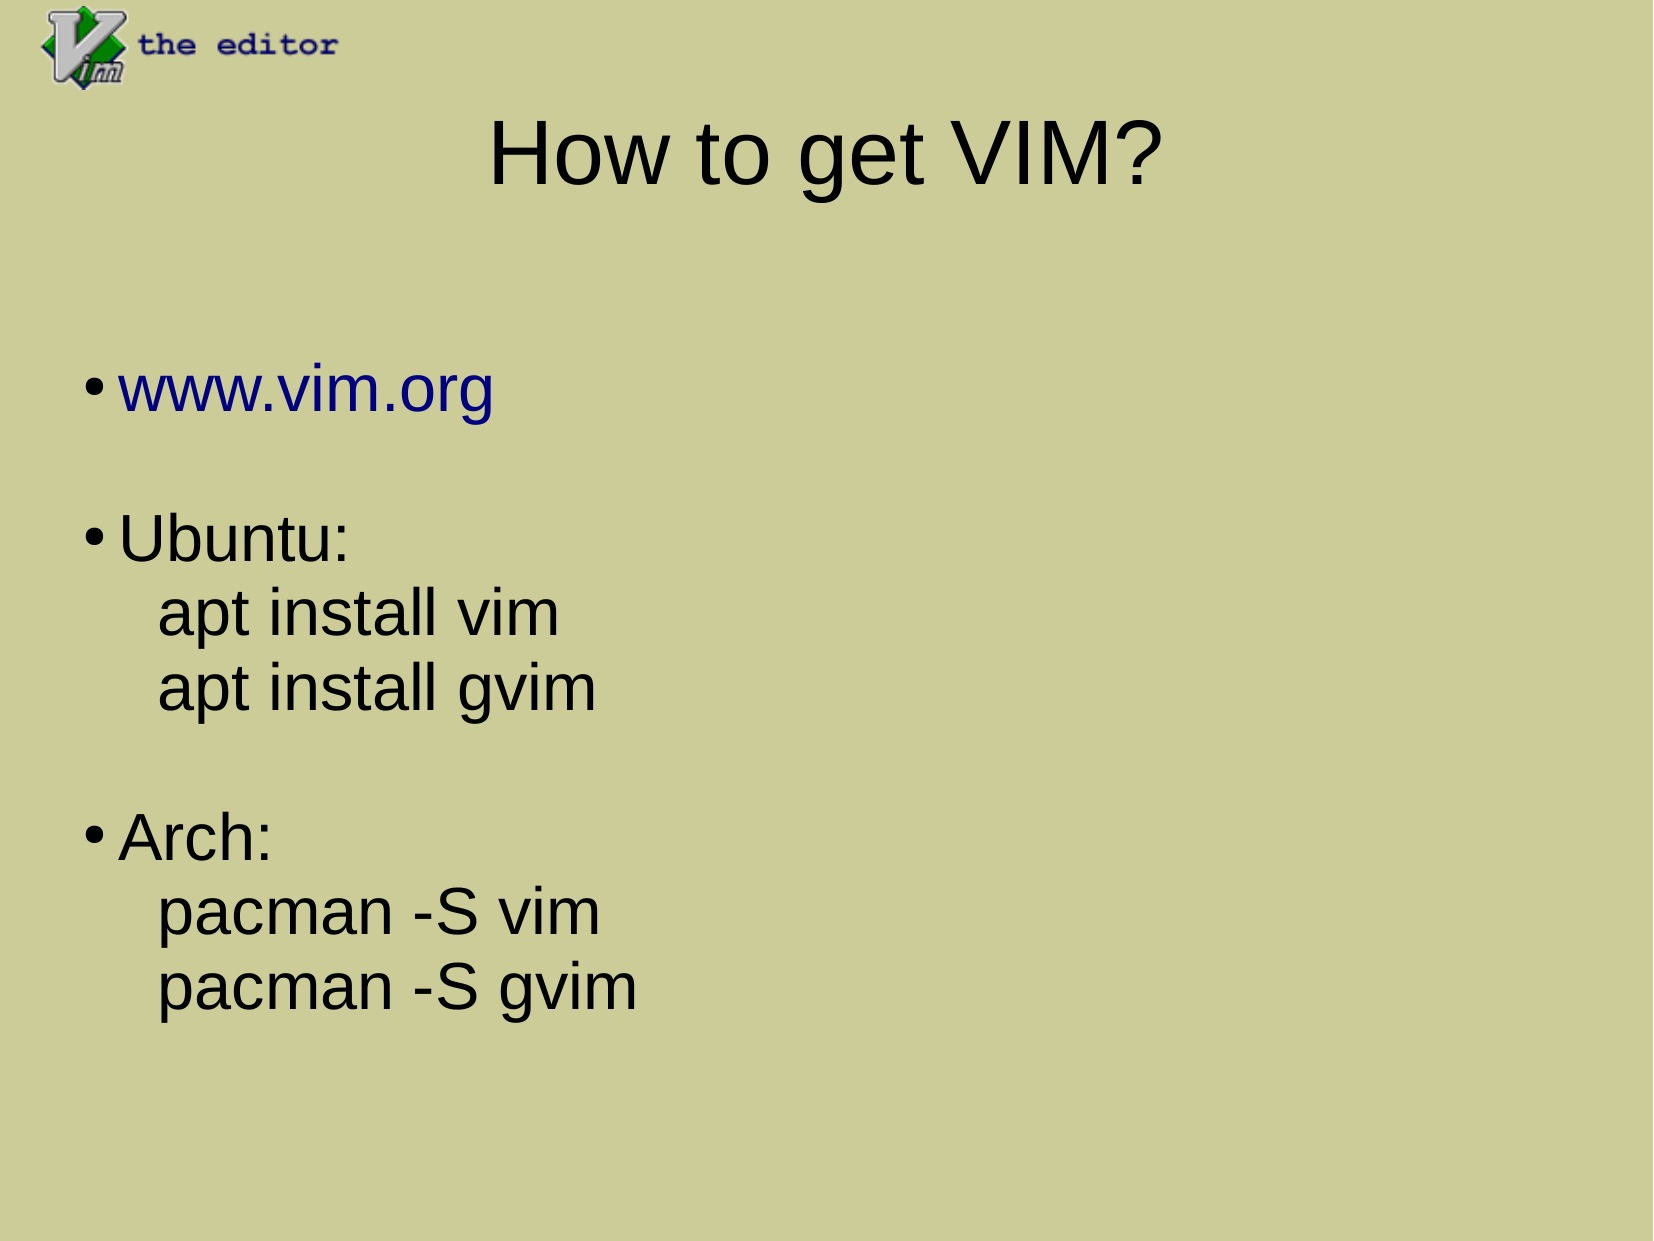

# How to get VIM?
www.vim.org
Ubuntu:
	apt install vim
	apt install gvim
Arch:
	pacman -S vim
	pacman -S gvim